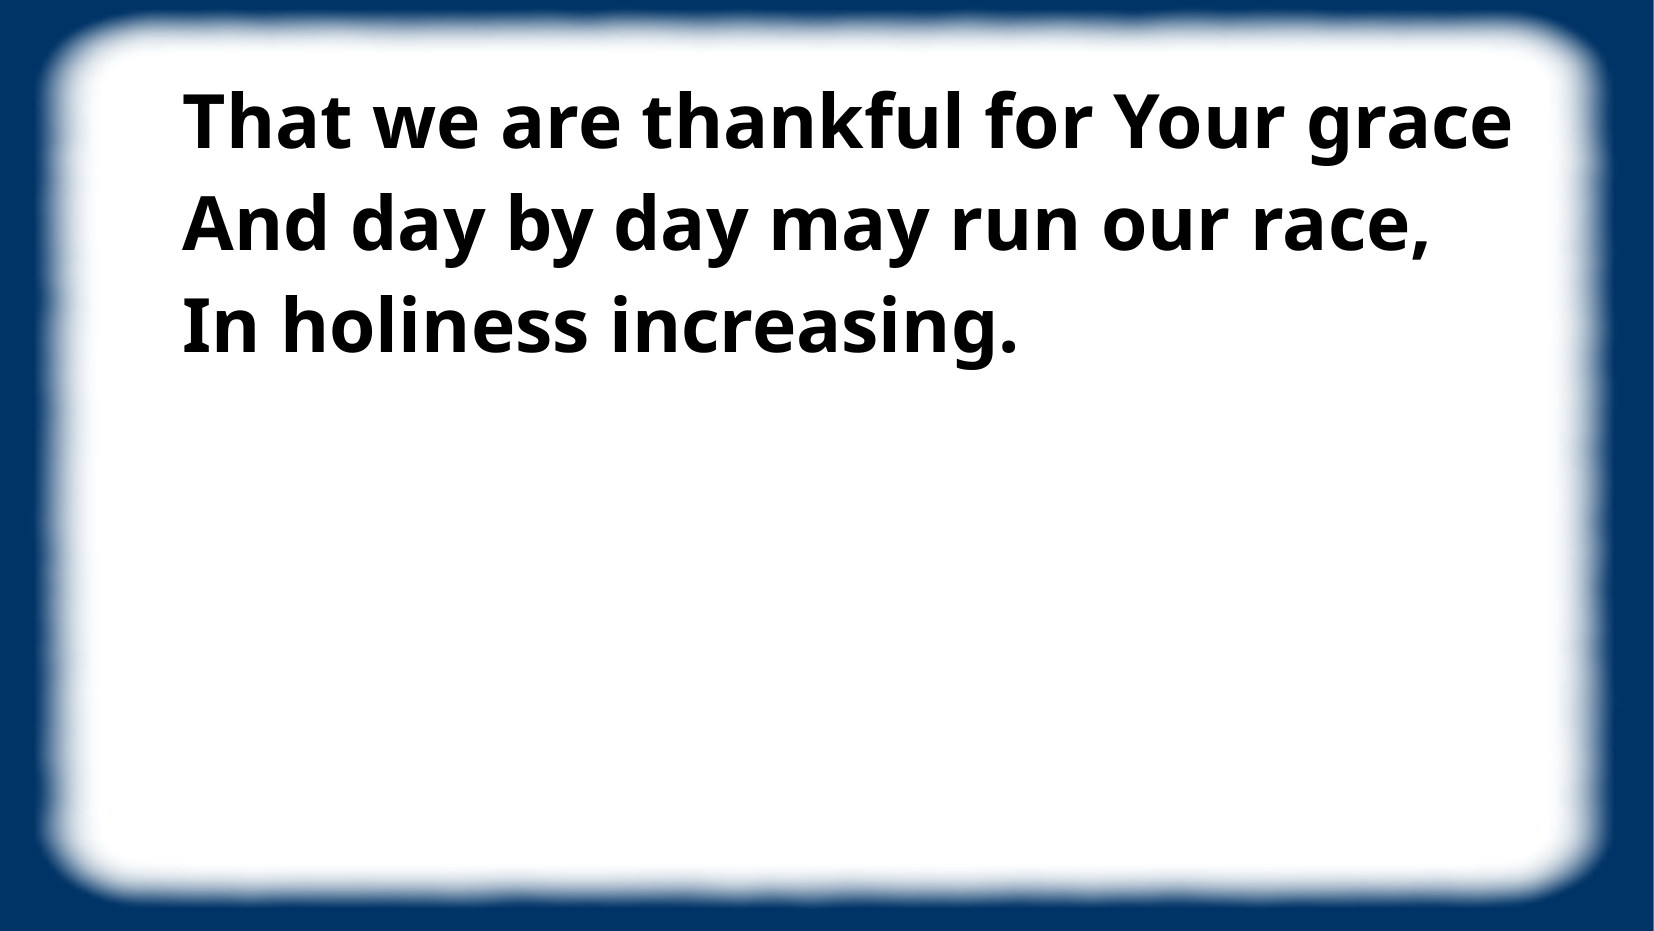

That we are thankful for Your grace
 And day by day may run our race,
 In holiness increasing.